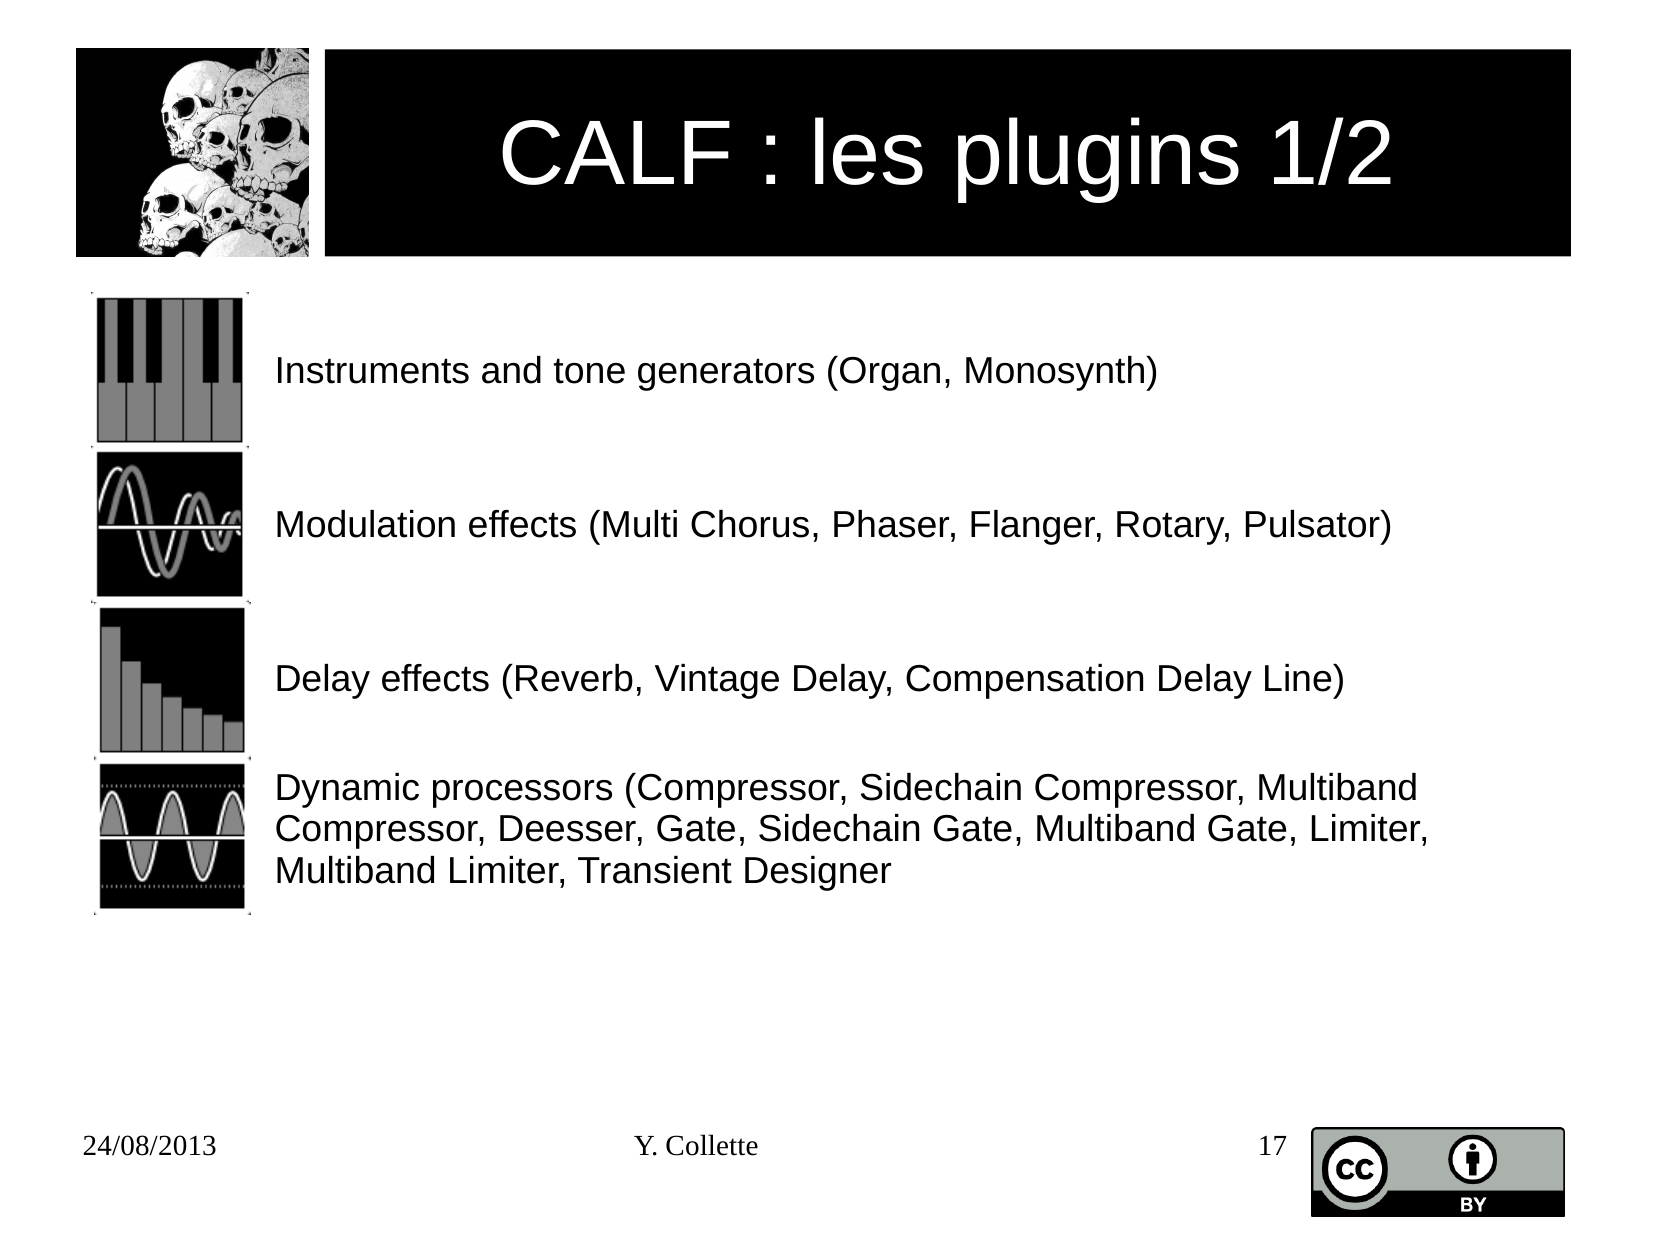

# CALF : les plugins 1/2
Instruments and tone generators (Organ, Monosynth)
Modulation effects (Multi Chorus, Phaser, Flanger, Rotary, Pulsator)
Delay effects (Reverb, Vintage Delay, Compensation Delay Line)
Dynamic processors (Compressor, Sidechain Compressor, Multiband Compressor, Deesser, Gate, Sidechain Gate, Multiband Gate, Limiter, Multiband Limiter, Transient Designer
Y. Collette
17